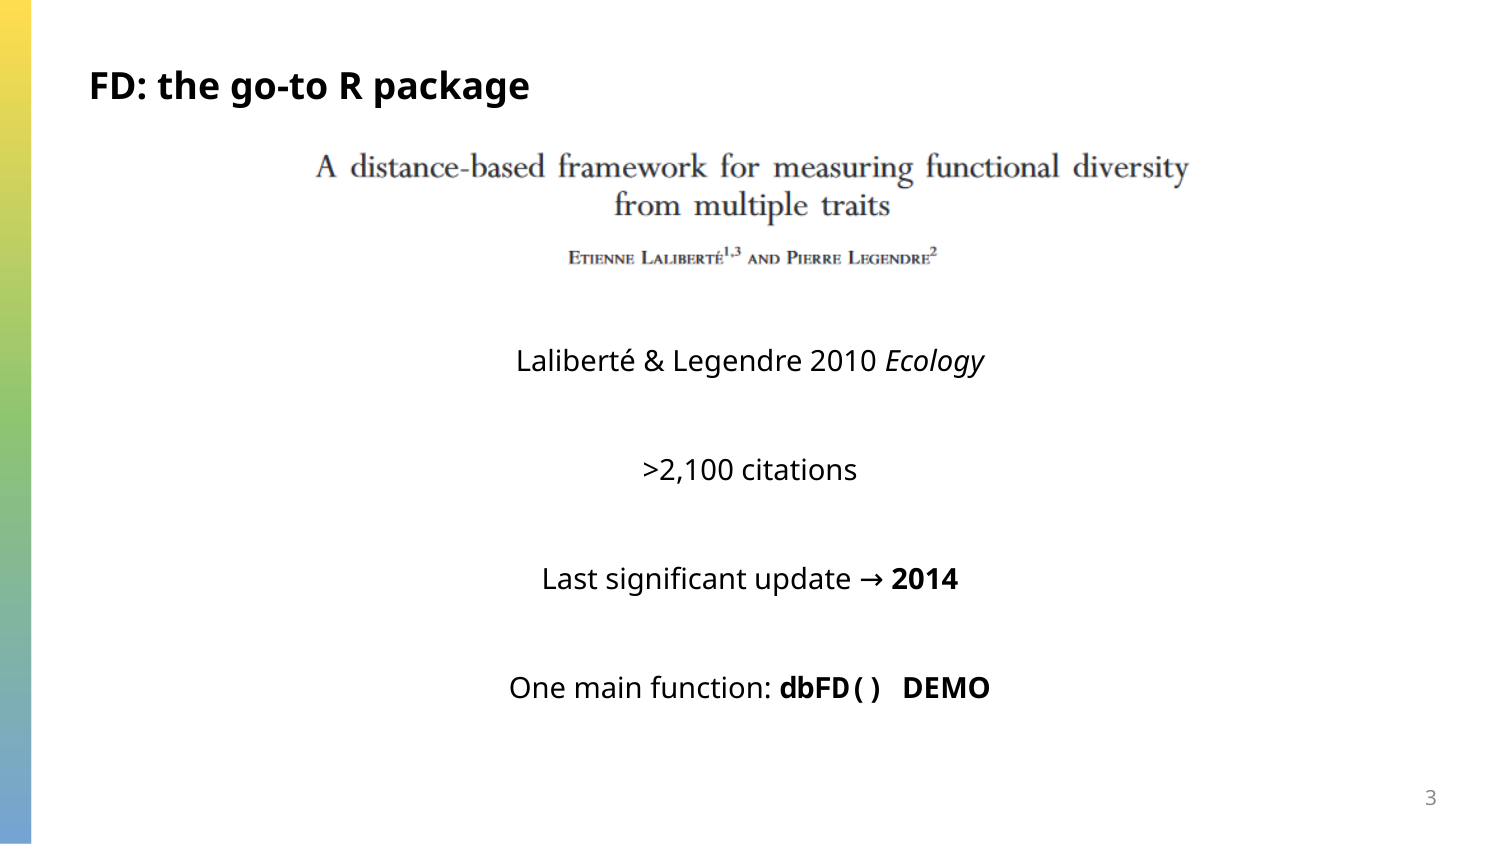

# FD: the go-to R package
Laliberté & Legendre 2010 Ecology
>2,100 citations
Last significant update → 2014
One main function: dbFD() DEMO
3